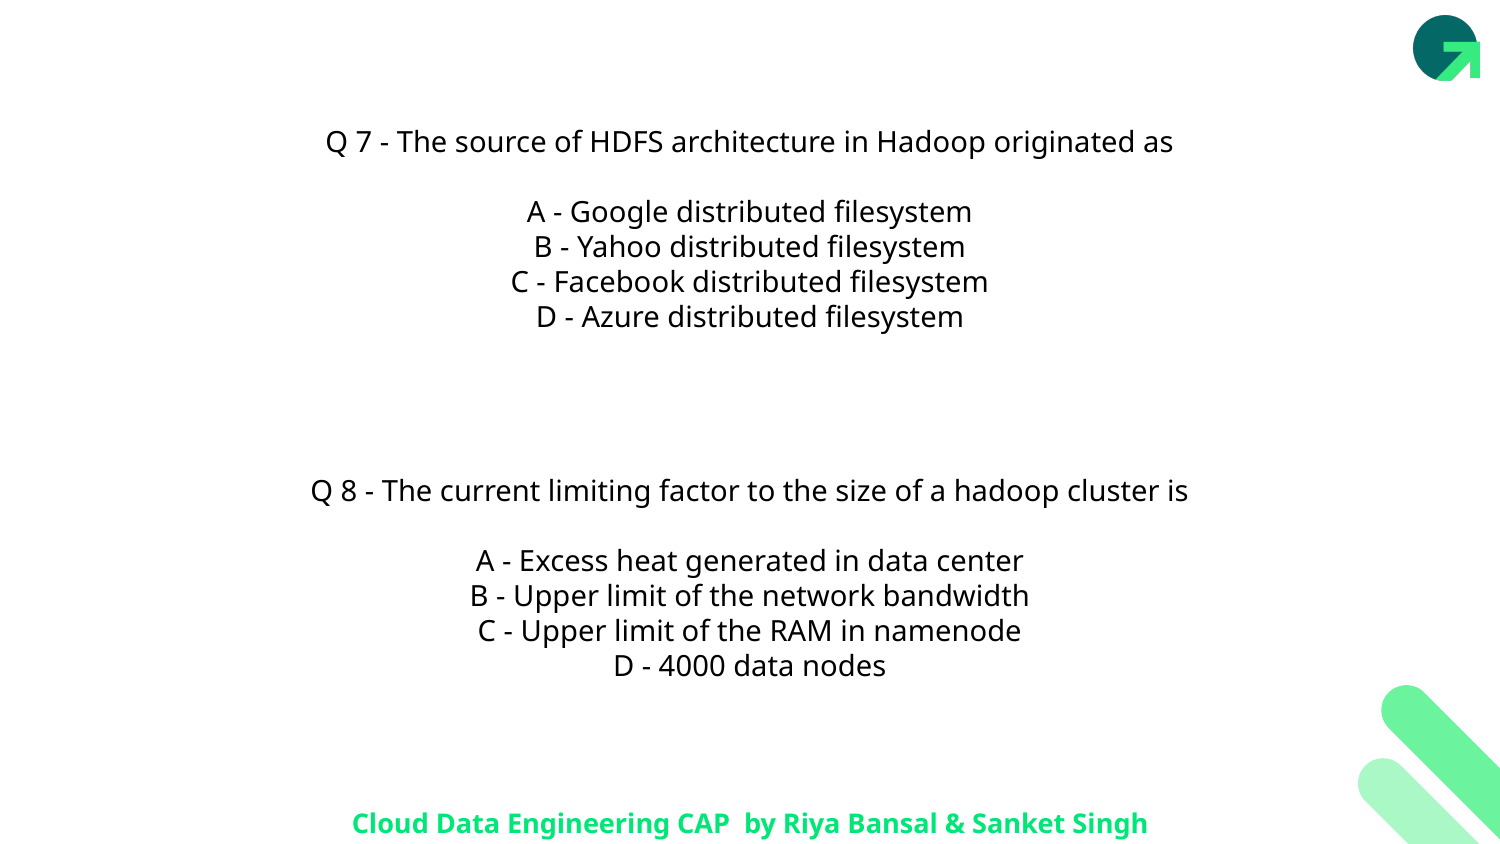

# Q 7 - The source of HDFS architecture in Hadoop originated as A - Google distributed filesystem B - Yahoo distributed filesystem C - Facebook distributed filesystem D - Azure distributed filesystem Q 8 - The current limiting factor to the size of a hadoop cluster is A - Excess heat generated in data center B - Upper limit of the network bandwidth C - Upper limit of the RAM in namenode D - 4000 data nodes
Cloud Data Engineering CAP by Riya Bansal & Sanket Singh